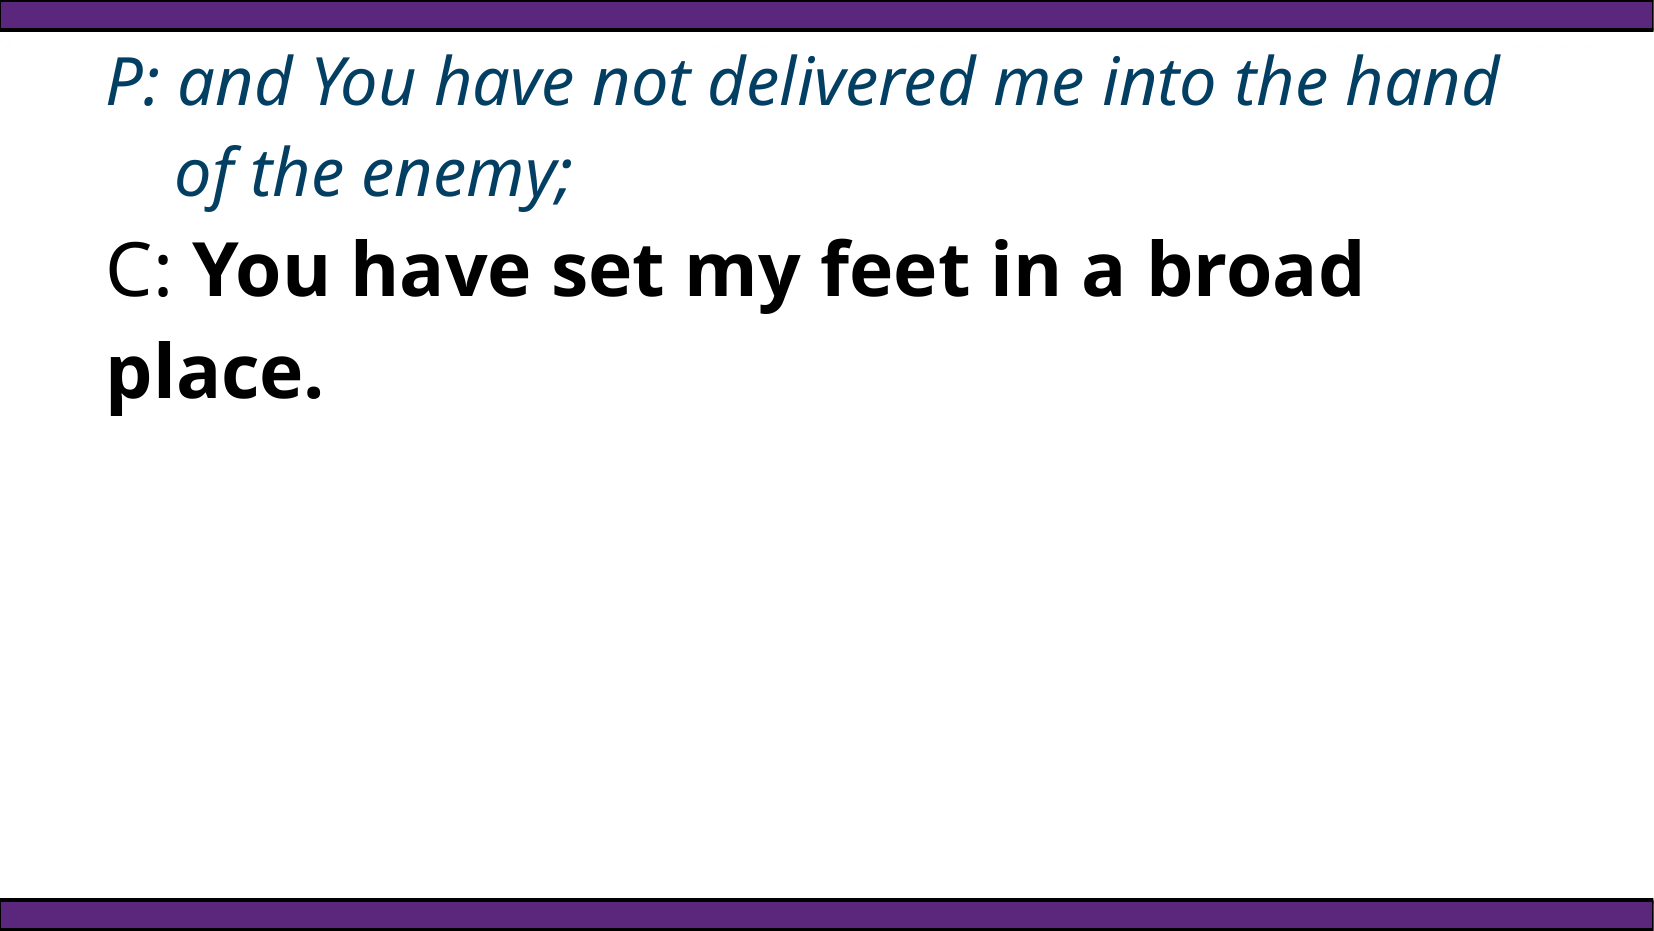

P: and You have not delivered me into the hand
 of the enemy;
C: You have set my feet in a broad place.